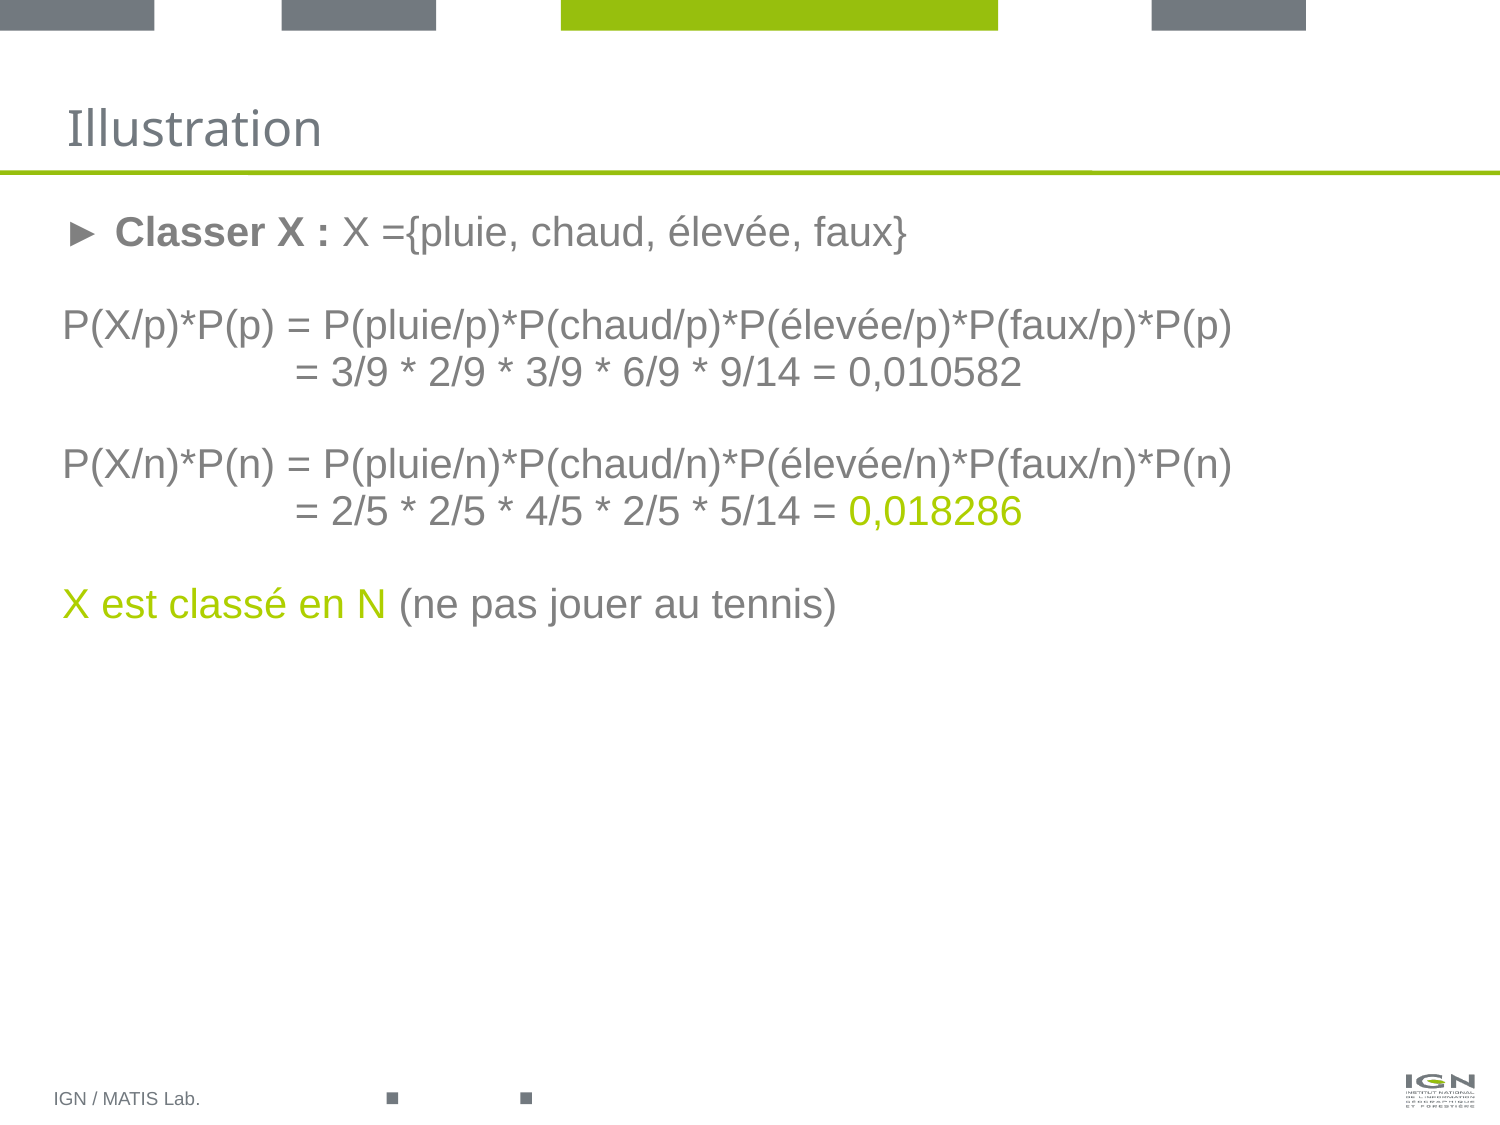

Illustration
► Classer X : X ={pluie, chaud, élevée, faux}
P(X/p)*P(p) = P(pluie/p)*P(chaud/p)*P(élevée/p)*P(faux/p)*P(p)
			 = 3/9 * 2/9 * 3/9 * 6/9 * 9/14 = 0,010582
P(X/n)*P(n) = P(pluie/n)*P(chaud/n)*P(élevée/n)*P(faux/n)*P(n)
			 = 2/5 * 2/5 * 4/5 * 2/5 * 5/14 = 0,018286
X est classé en N (ne pas jouer au tennis)
IGN / MATIS Lab.